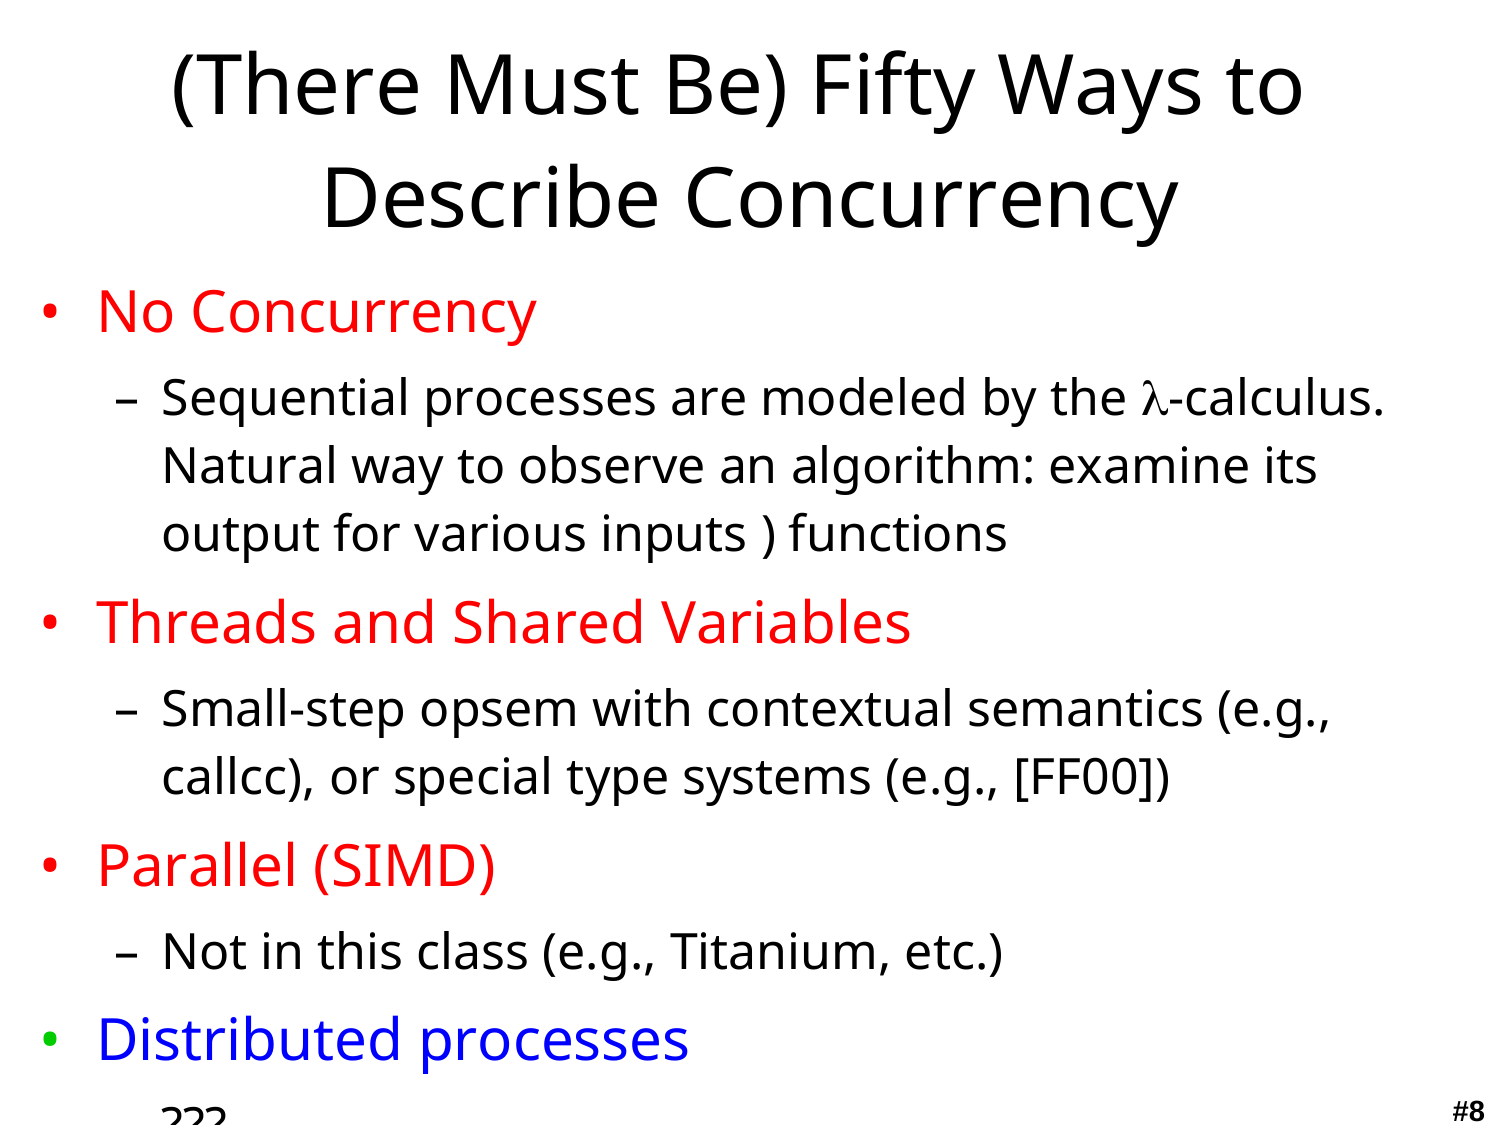

# (There Must Be) Fifty Ways to Describe Concurrency
No Concurrency
Sequential processes are modeled by the -calculus. Natural way to observe an algorithm: examine its output for various inputs ) functions
Threads and Shared Variables
Small-step opsem with contextual semantics (e.g., callcc), or special type systems (e.g., [FF00])
Parallel (SIMD)
Not in this class (e.g., Titanium, etc.)
Distributed processes
???
8